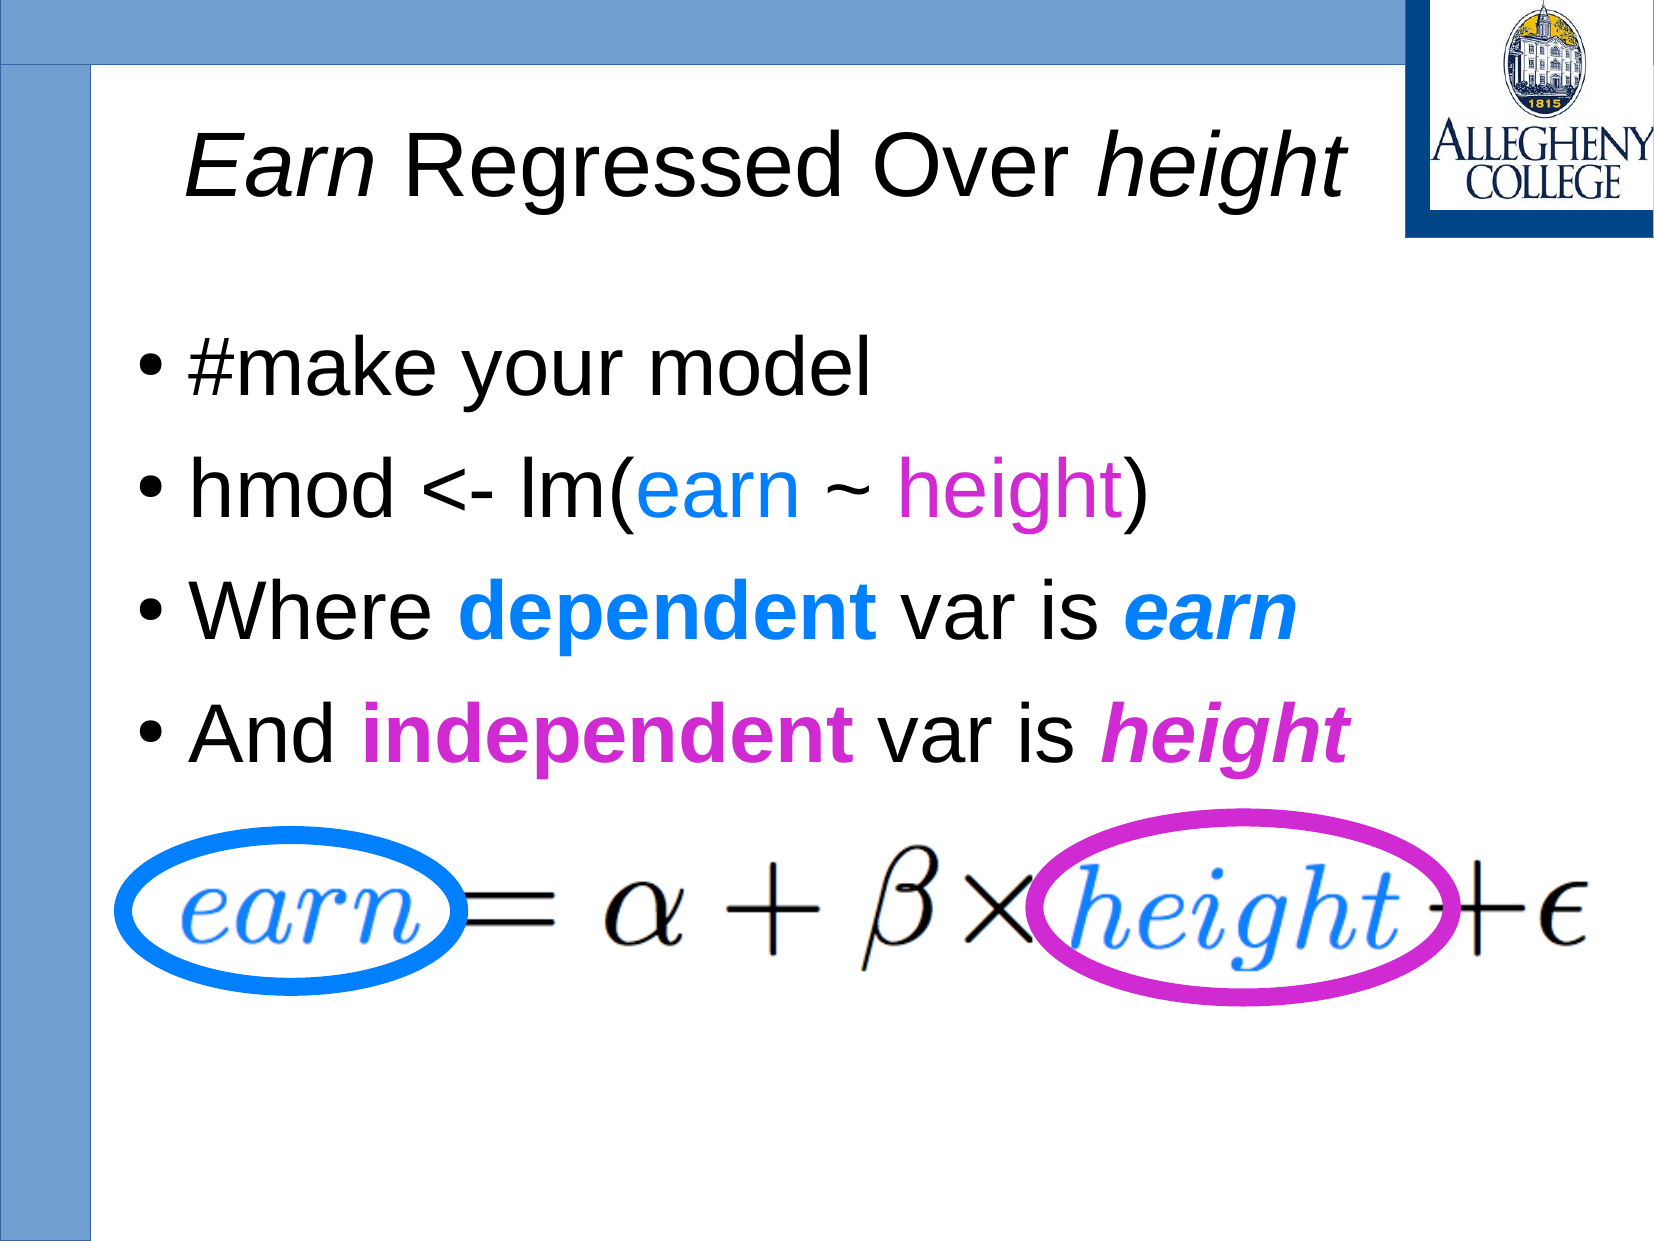

# Earn Regressed Over height
#make your model
hmod <- lm(earn ~ height)
Where dependent var is earn
And independent var is height